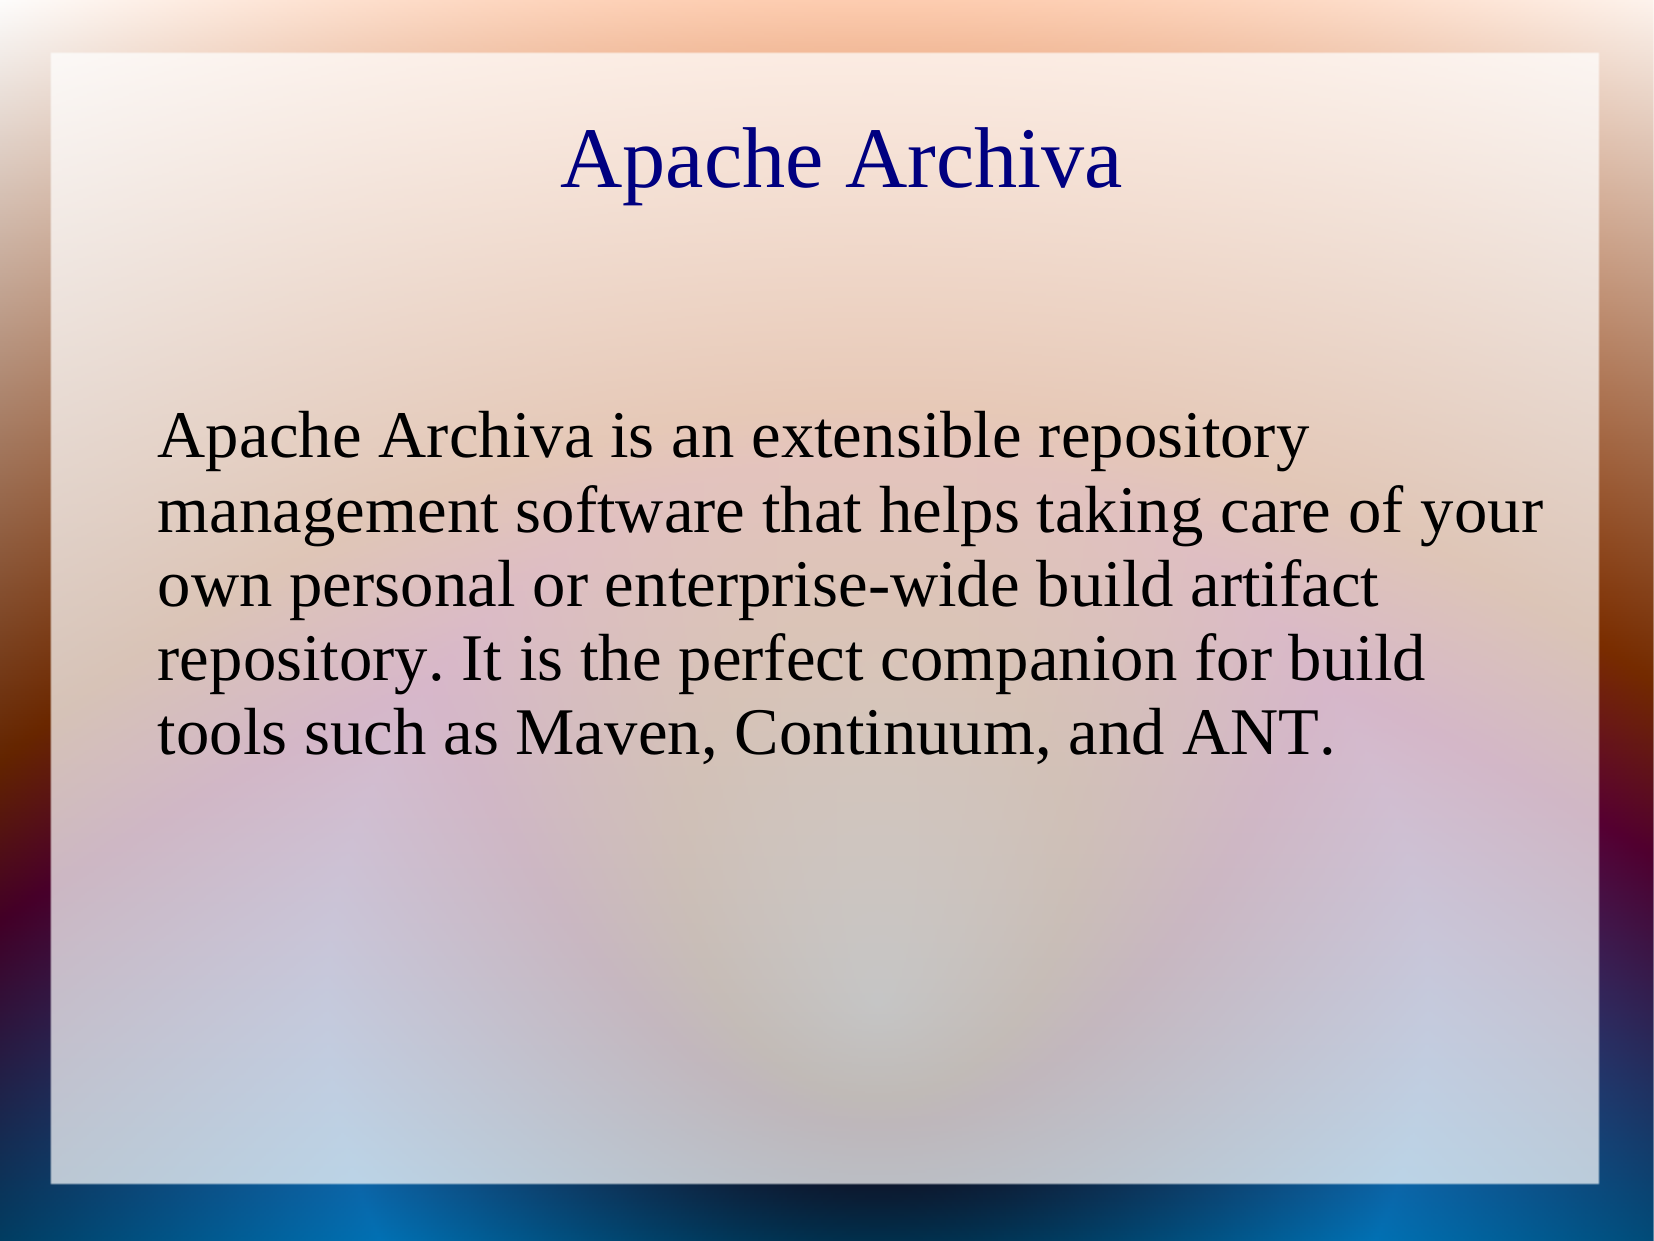

# Apache Archiva
Apache Archiva is an extensible repository management software that helps taking care of your own personal or enterprise-wide build artifact repository. It is the perfect companion for build tools such as Maven, Continuum, and ANT.